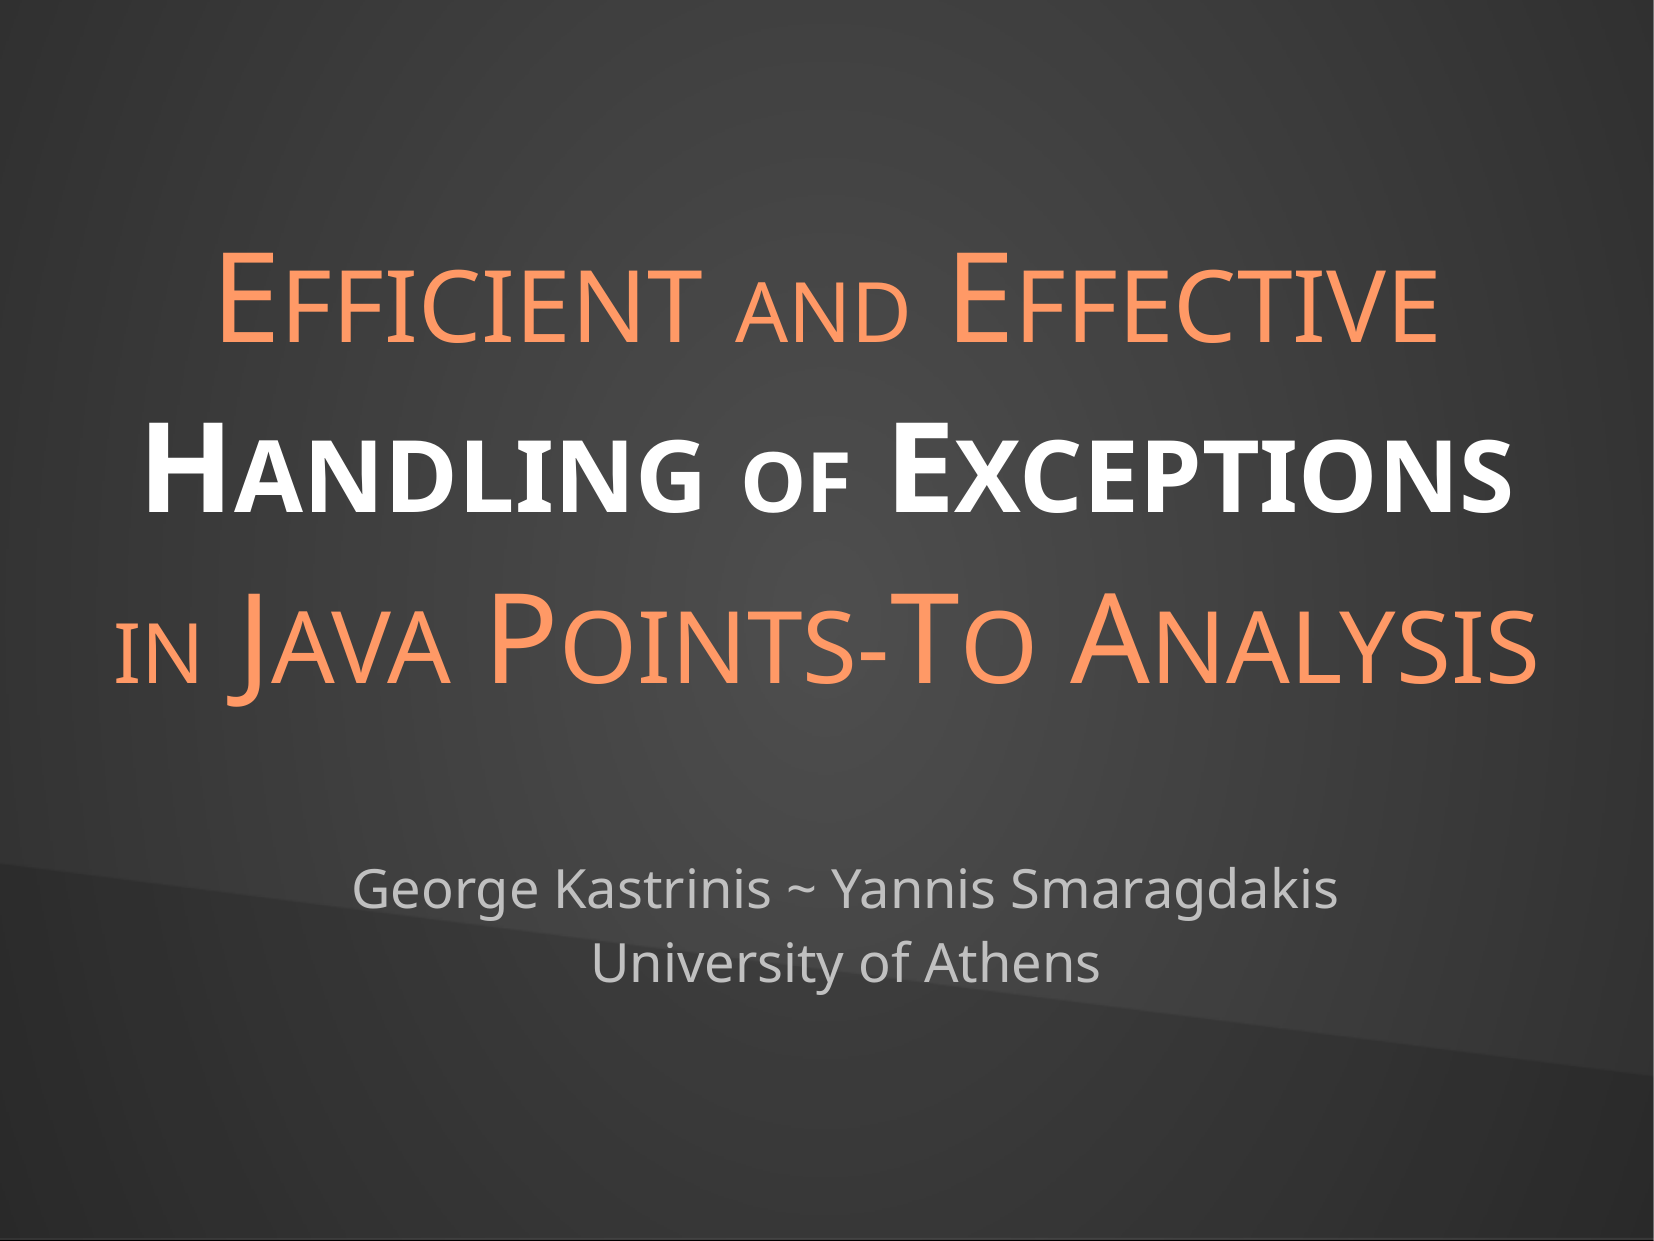

EFFICIENT AND EFFECTIVE
HANDLING OF EXCEPTIONS
IN JAVA POINTS-TO ANALYSIS
George Kastrinis ~ Yannis Smaragdakis
University of Athens